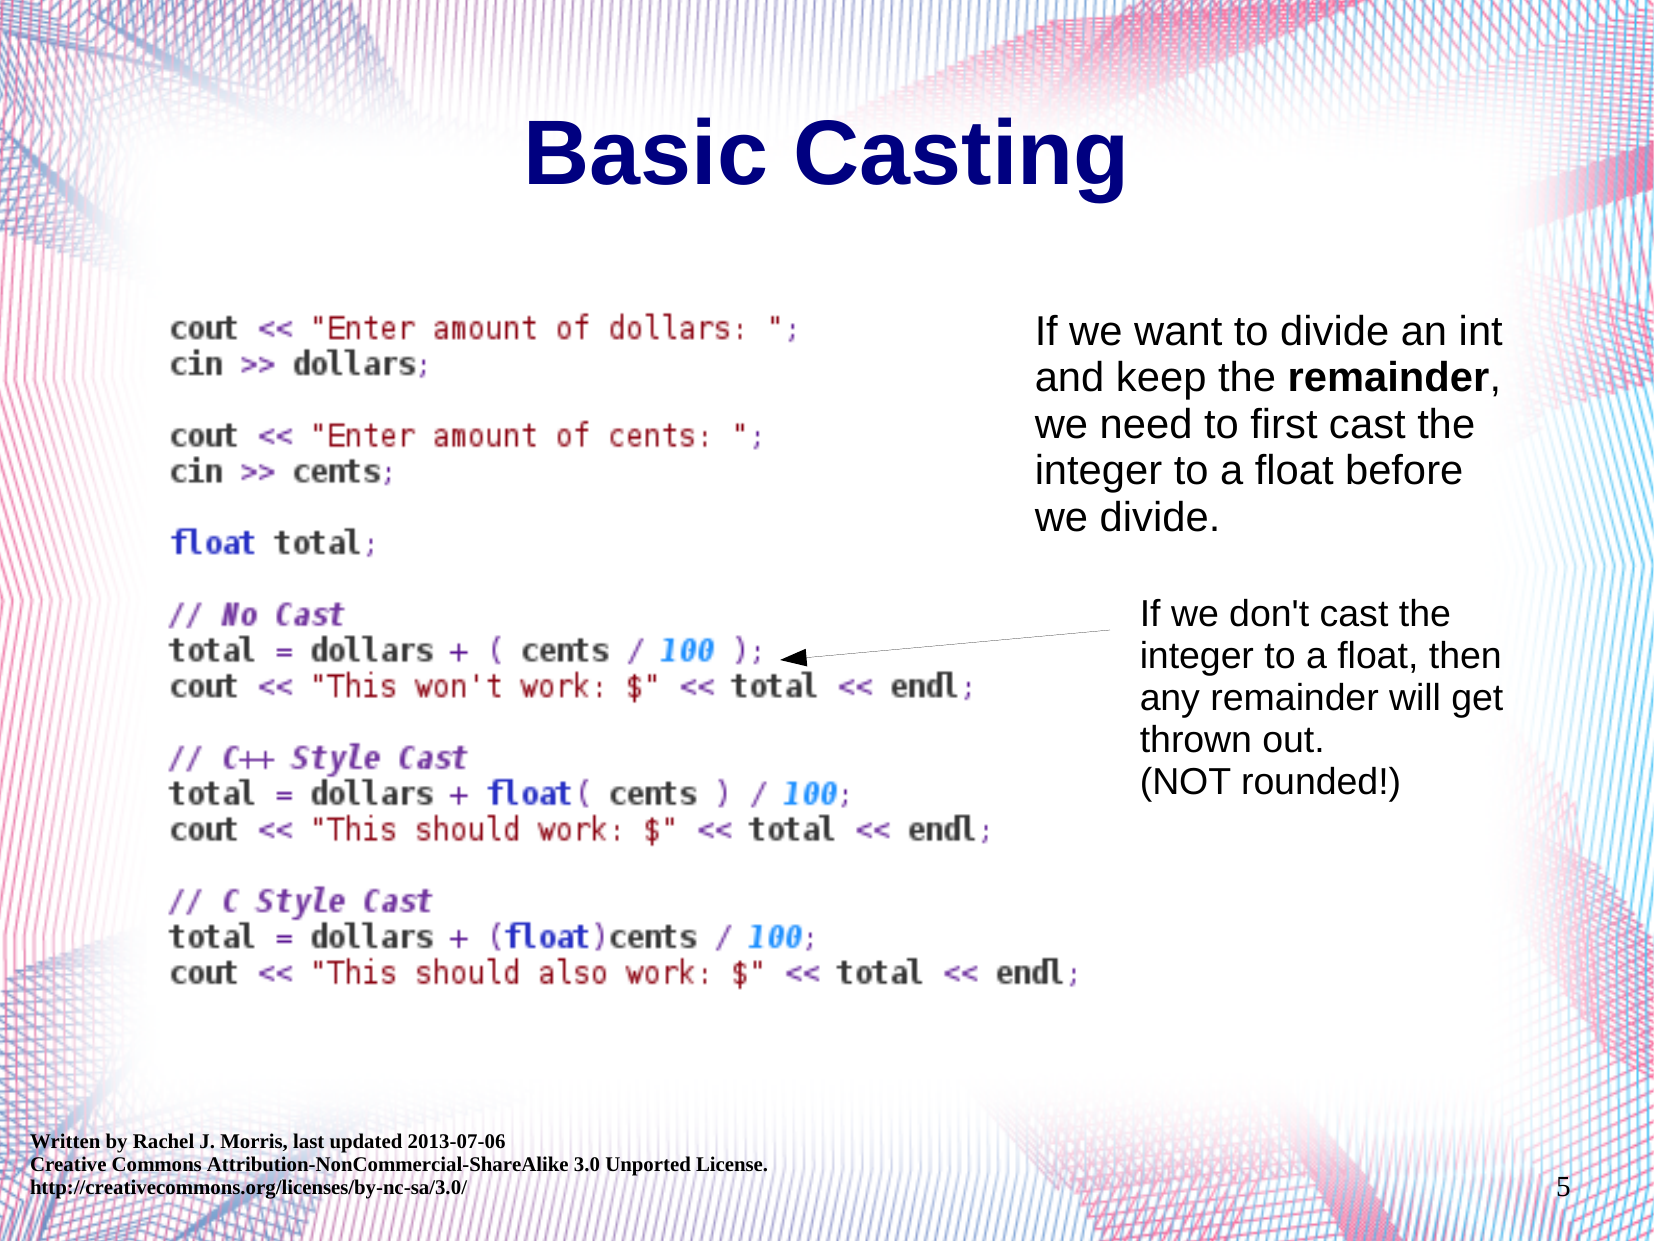

# Basic Casting
If we want to divide an int and keep the remainder, we need to first cast the integer to a float before we divide.
If we don't cast the integer to a float, then any remainder will get thrown out.
(NOT rounded!)
5